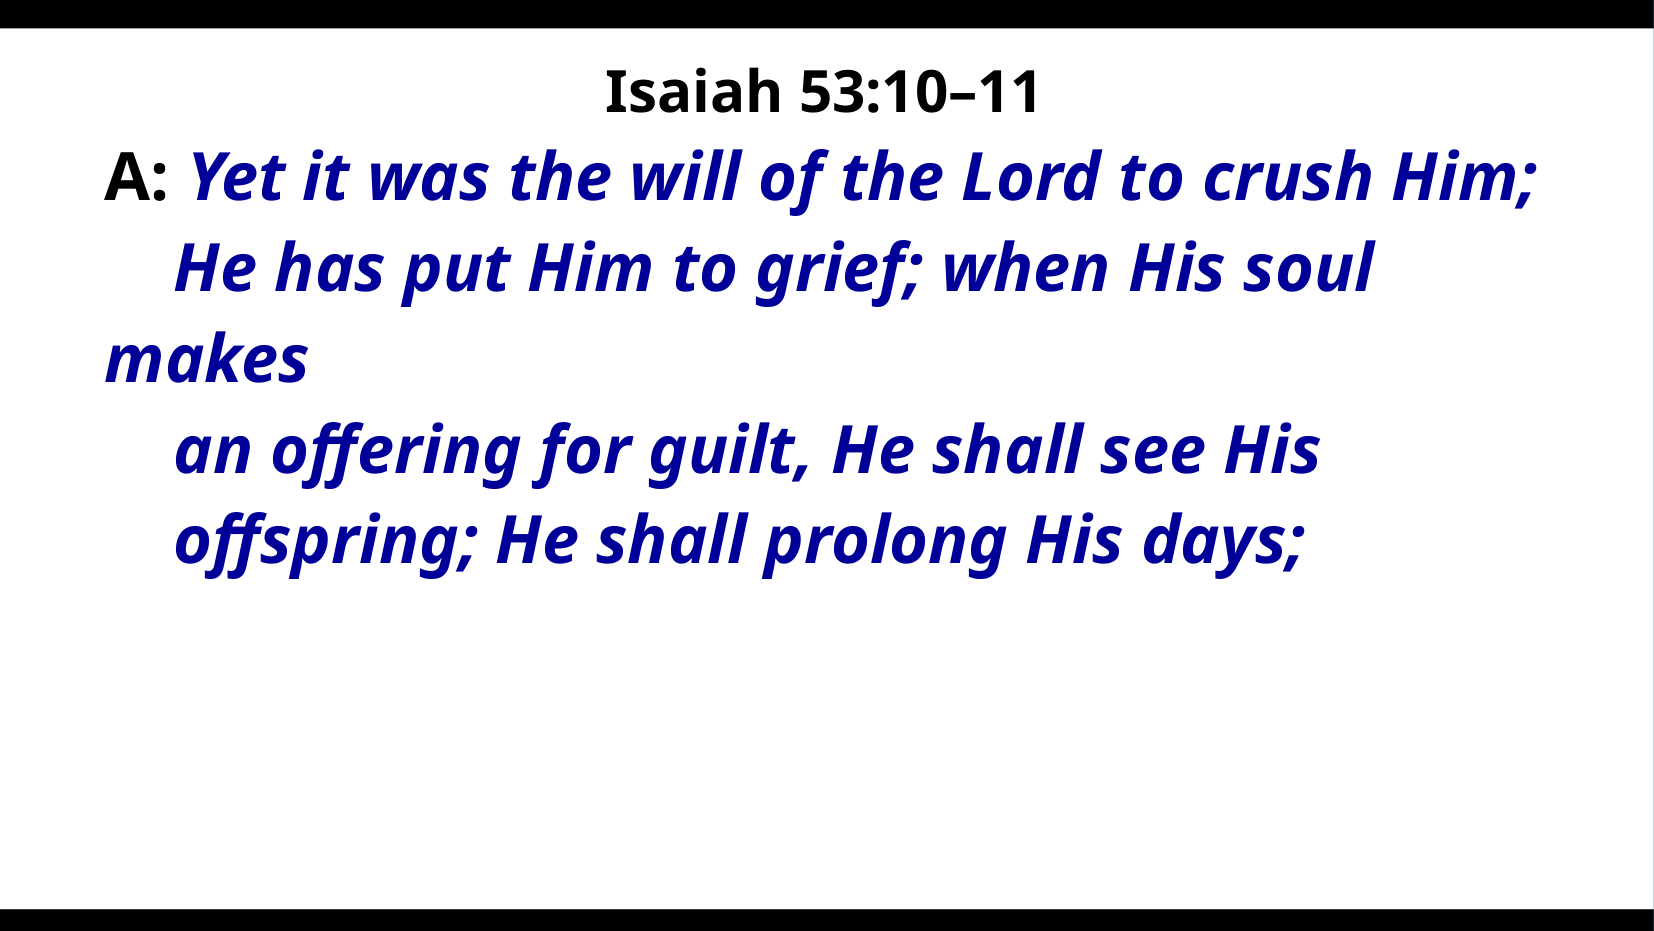

Isaiah 53:10–11
A: Yet it was the will of the Lord to crush Him;
 He has put Him to grief; when His soul makes
 an offering for guilt, He shall see His
 offspring; He shall prolong His days;